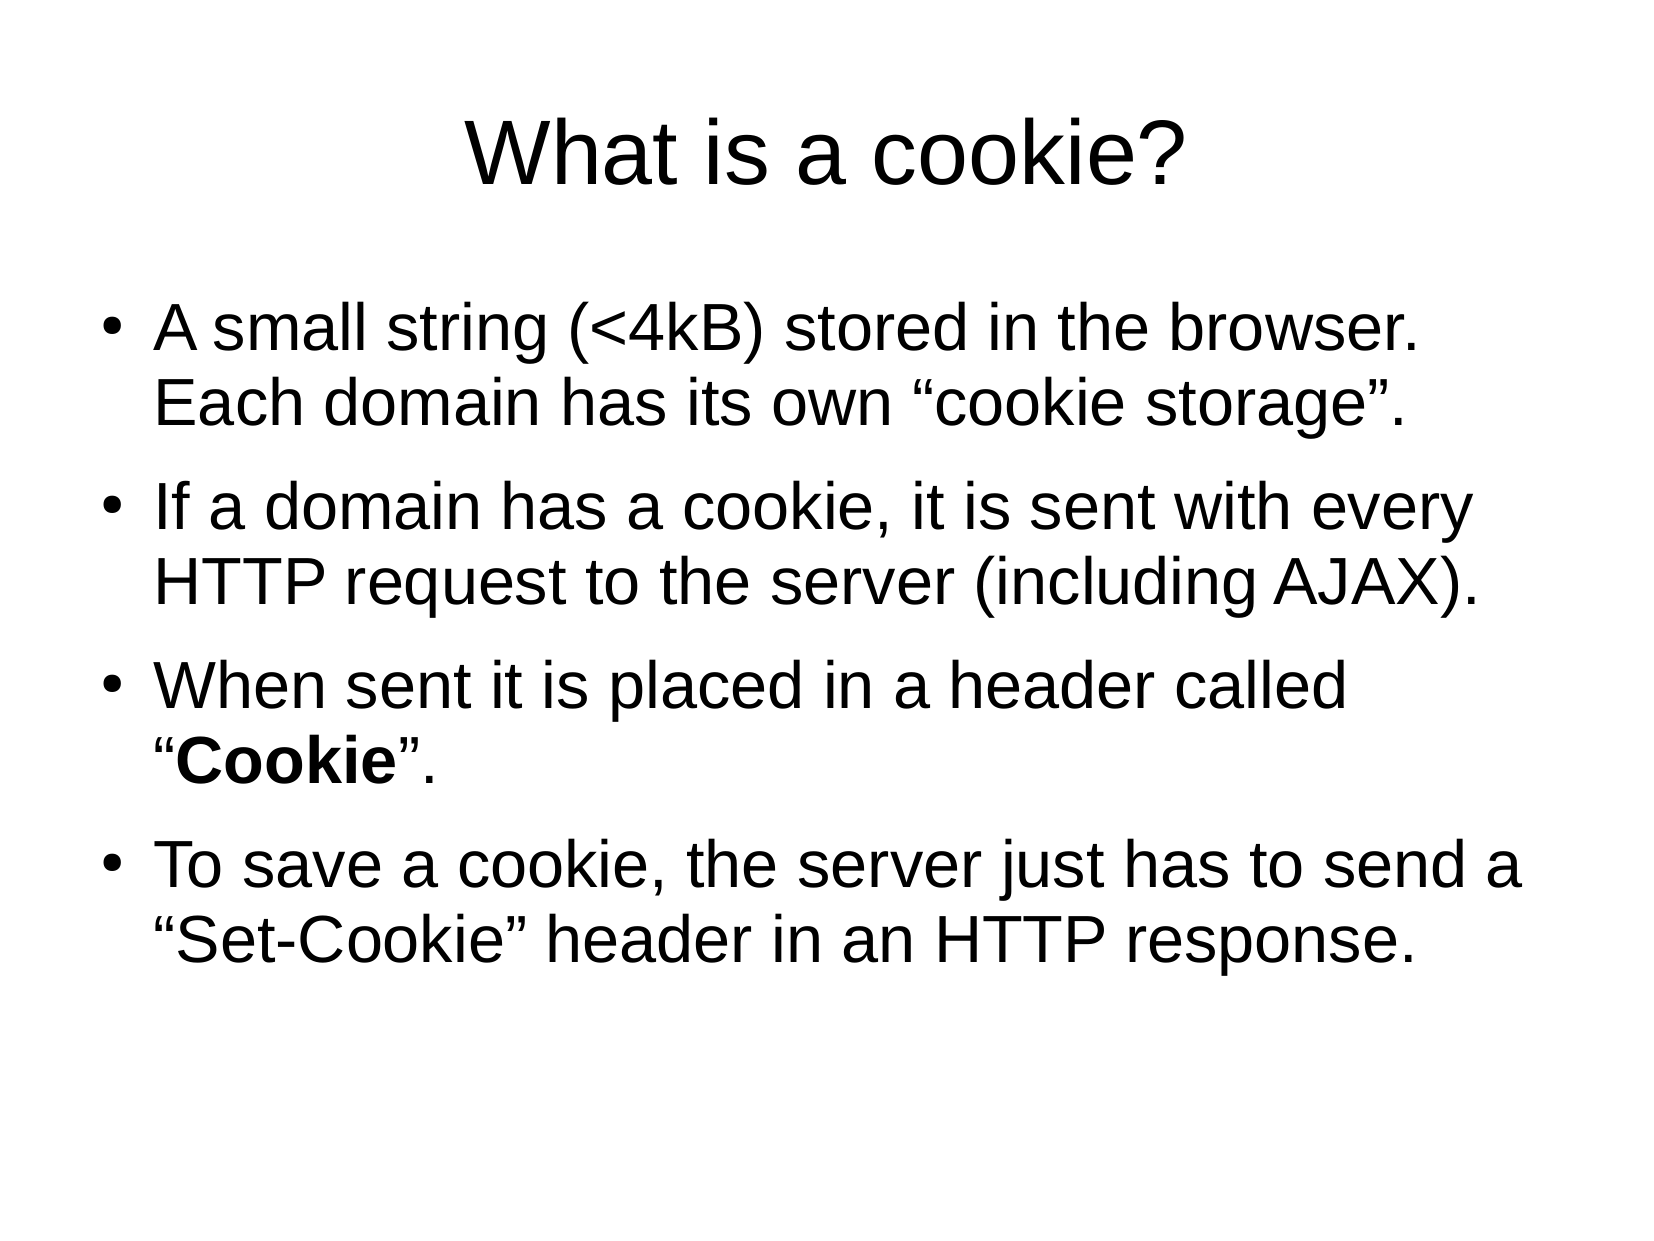

# What is a cookie?
A small string (<4kB) stored in the browser. Each domain has its own “cookie storage”.
If a domain has a cookie, it is sent with every HTTP request to the server (including AJAX).
When sent it is placed in a header called “Cookie”.
To save a cookie, the server just has to send a “Set-Cookie” header in an HTTP response.